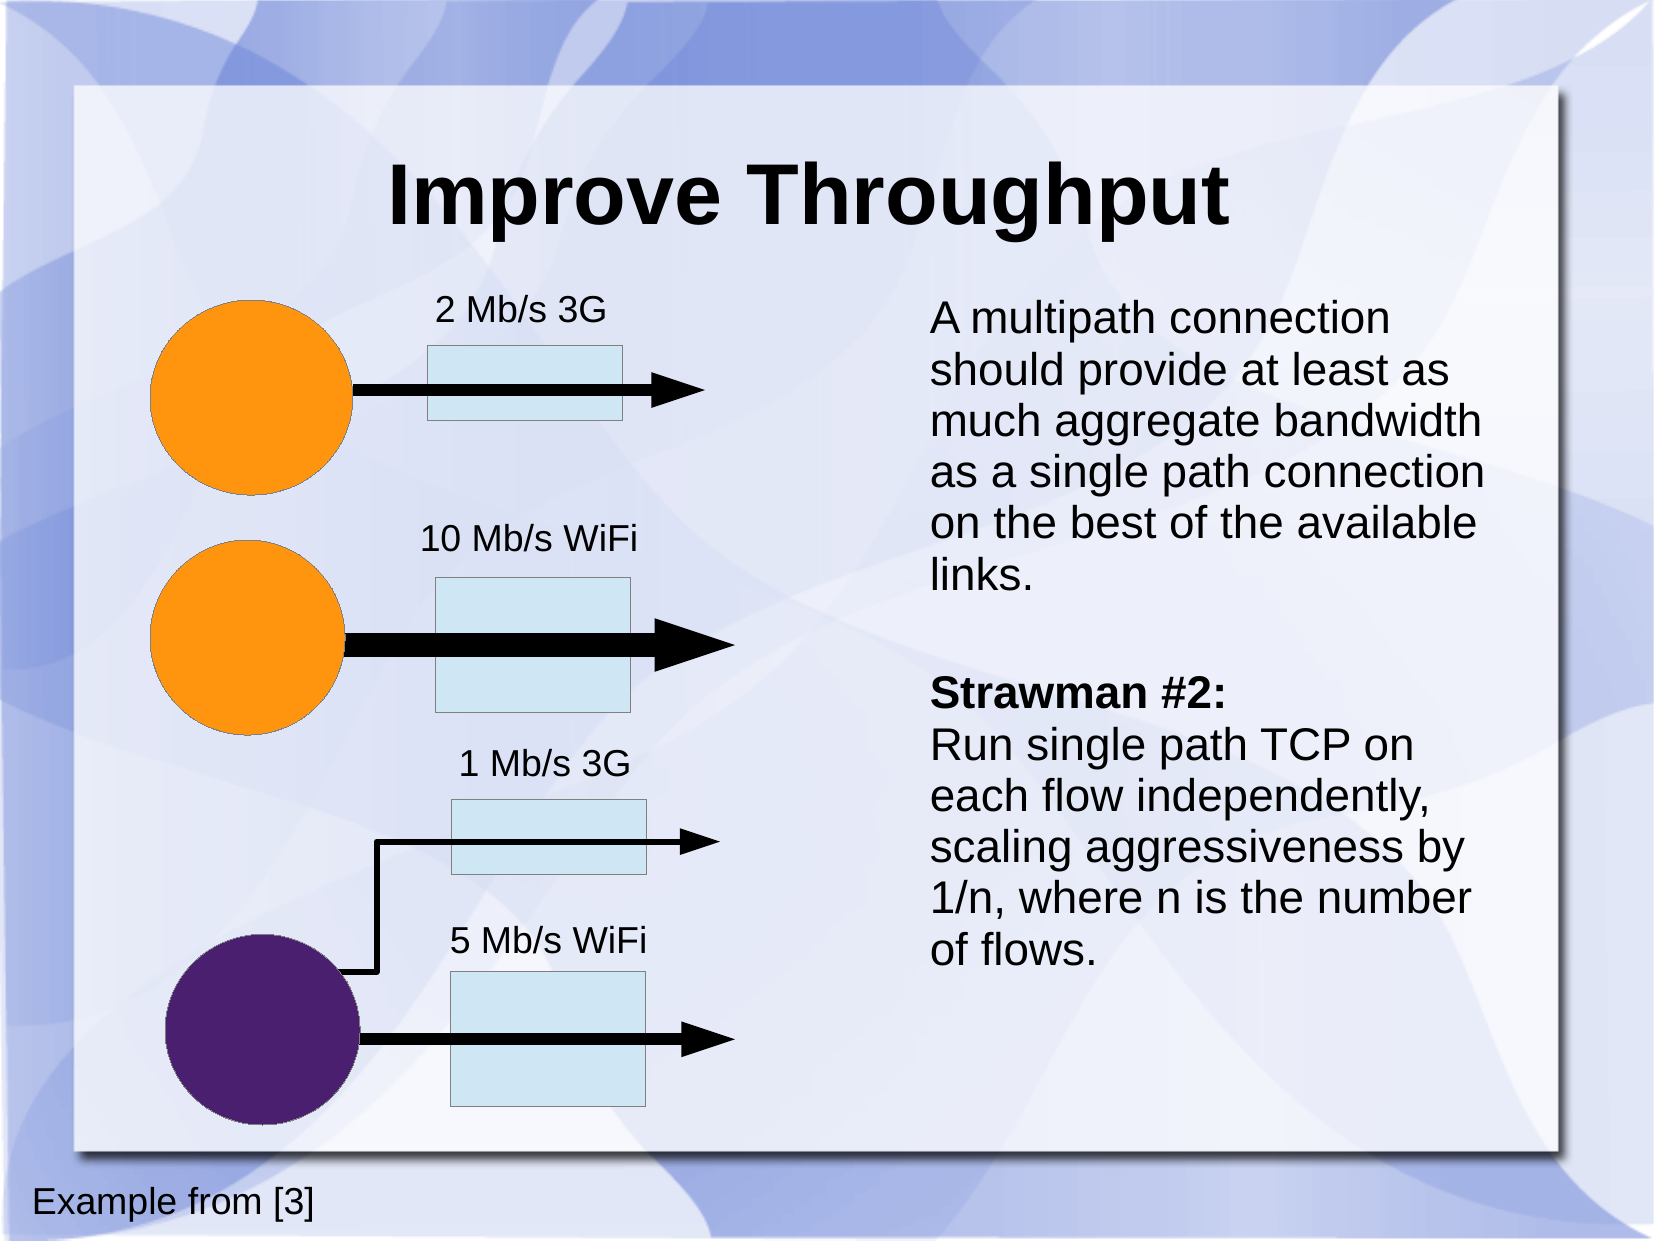

# Improve Throughput
2 Mb/s 3G
A multipath connection should provide at least as much aggregate bandwidth as a single path connection on the best of the available links.
10 Mb/s WiFi
Strawman #2:
Run single path TCP on each flow independently, scaling aggressiveness by 1/n, where n is the number of flows.
1 Mb/s 3G
5 Mb/s WiFi
Example from [3]